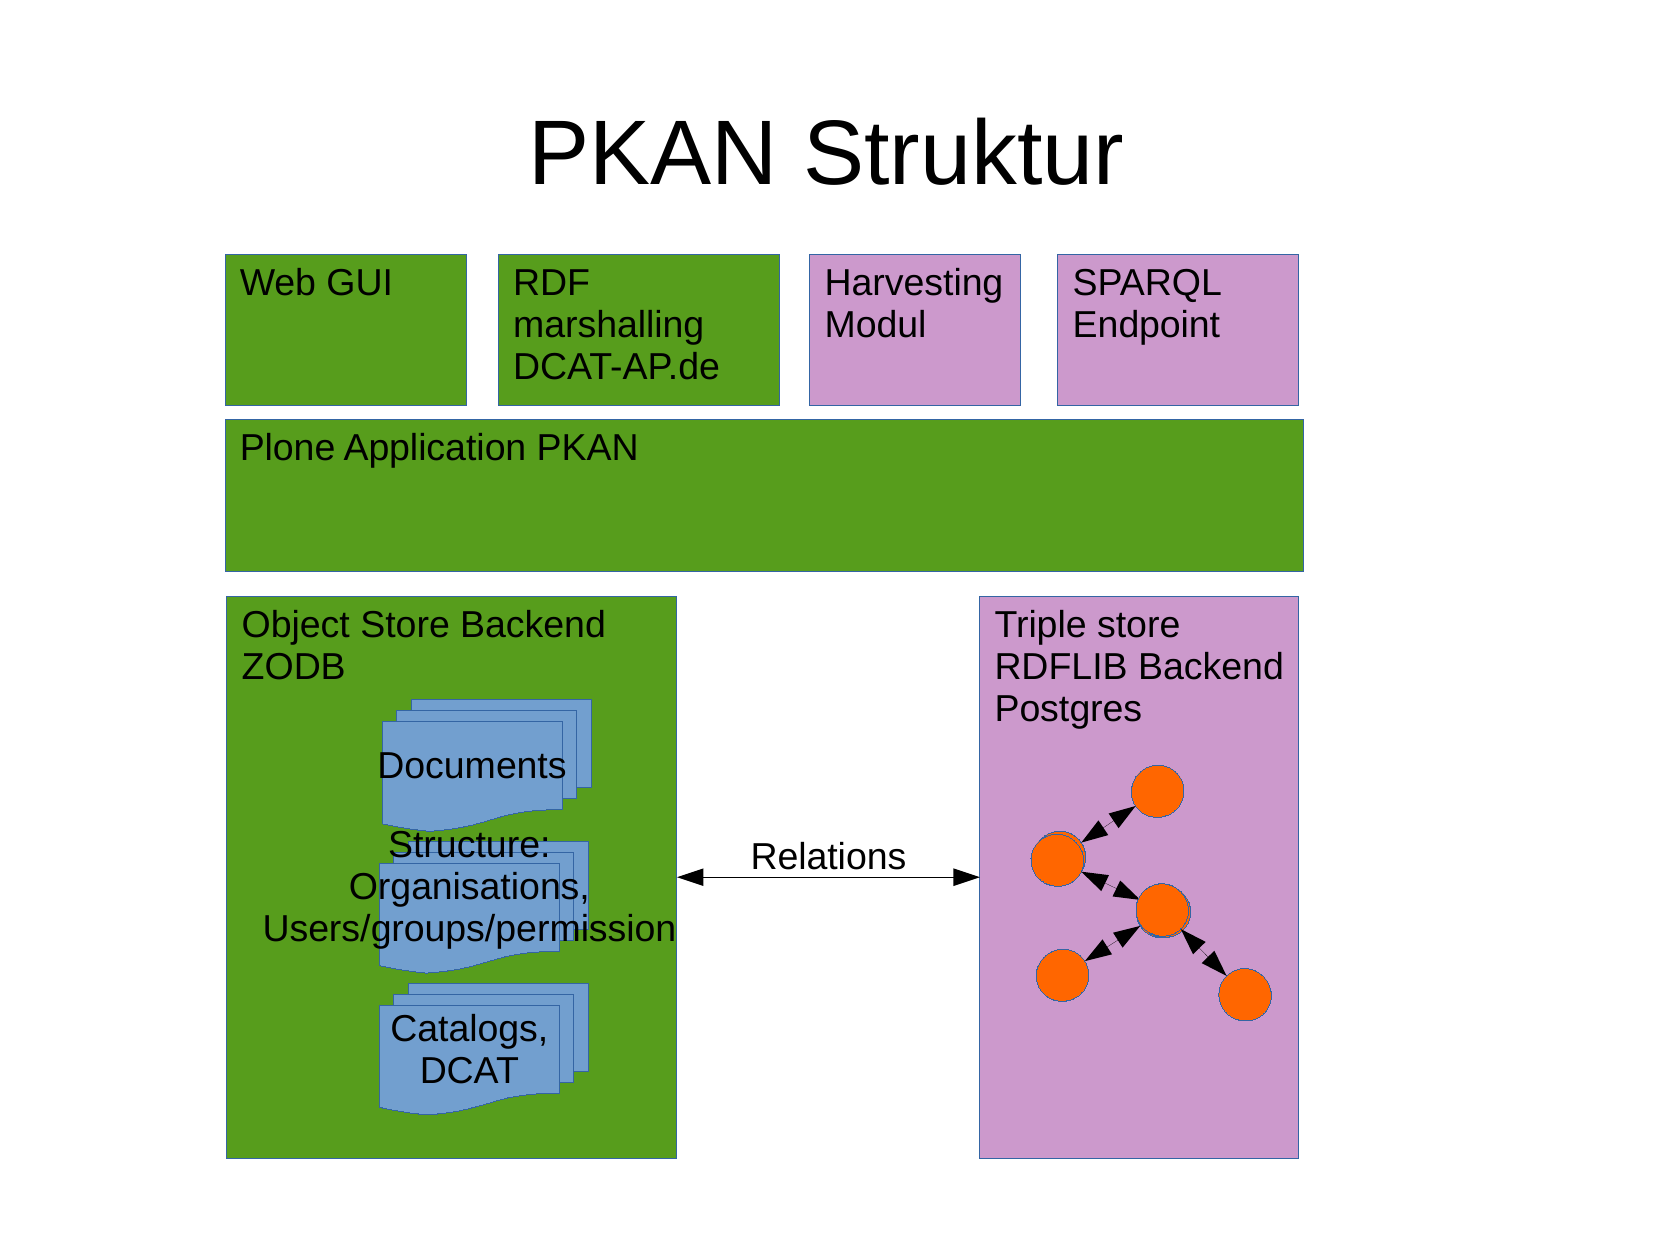

# PKAN Struktur
Web GUI
RDF
marshalling
DCAT-AP.de
Harvesting
Modul
SPARQL
Endpoint
Plone Application PKAN
Object Store Backend
ZODB
Triple store
RDFLIB Backend
Postgres
Documents
Structure:
Organisations,
Users/groups/permission
Catalogs,
DCAT